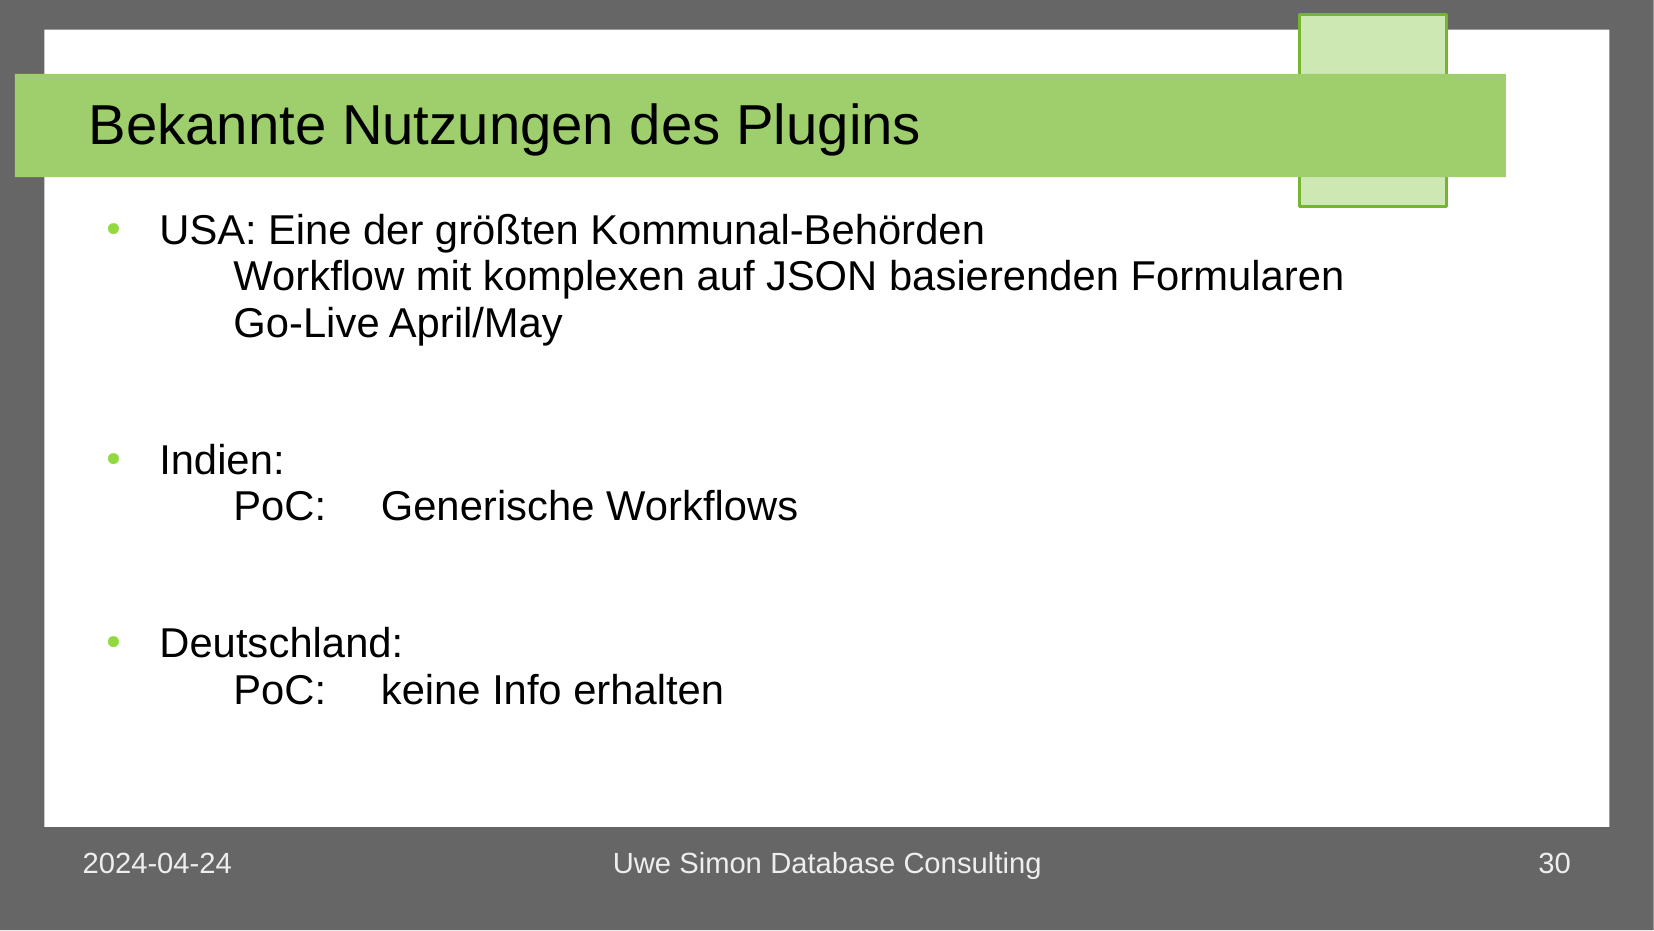

# Bekannte Nutzungen des Plugins
USA: Eine der größten Kommunal-Behörden
	Workflow mit komplexen auf JSON basierenden Formularen
	Go-Live April/May
Indien:
	PoC:	Generische Workflows
Deutschland:
	PoC:	keine Info erhalten
2024-04-24
Uwe Simon Database Consulting
30